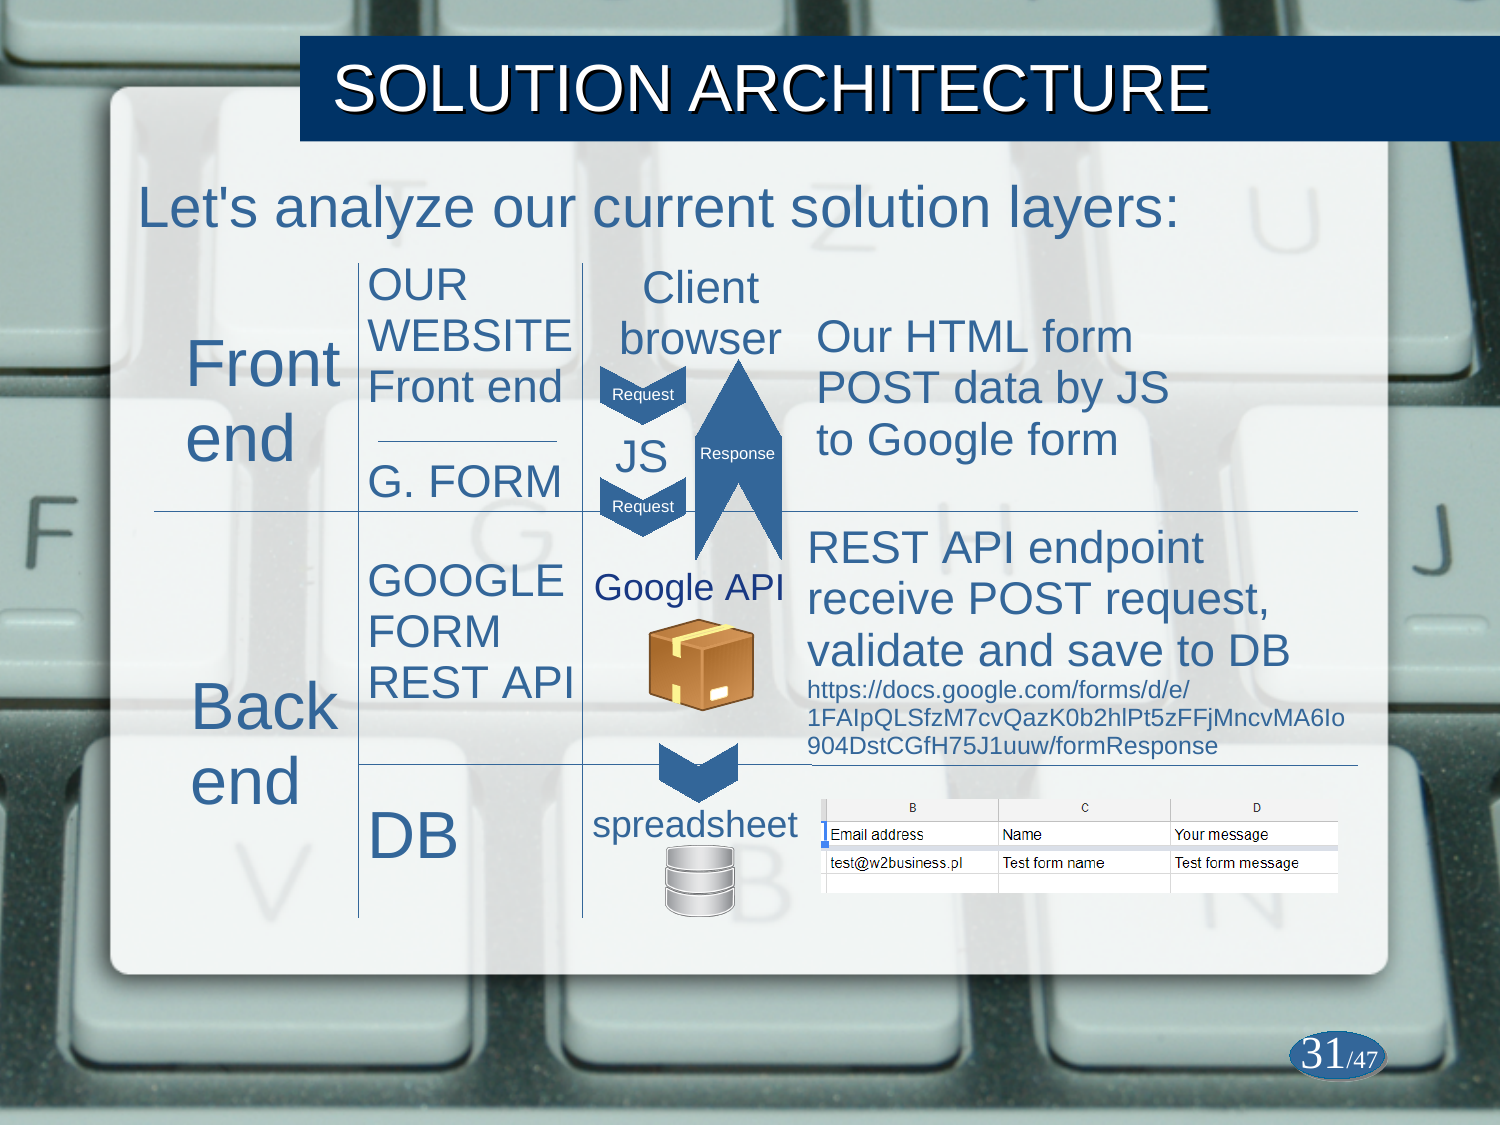

# SOLUTION ARCHITECTURE
Let's analyze our current solution layers:
OUR WEBSITE
Front end
Client browser
Our HTML form POST data by JS to Google form
Front
end
Request
JS
Response
G. FORM
Request
REST API endpoint receive POST request, validate and save to DB
GOOGLE FORM
REST API
Google API
Back
end
https://docs.google.com/forms/d/e/1FAIpQLSfzM7cvQazK0b2hlPt5zFFjMncvMA6Io904DstCGfH75J1uuw/formResponse
DB
spreadsheet
31